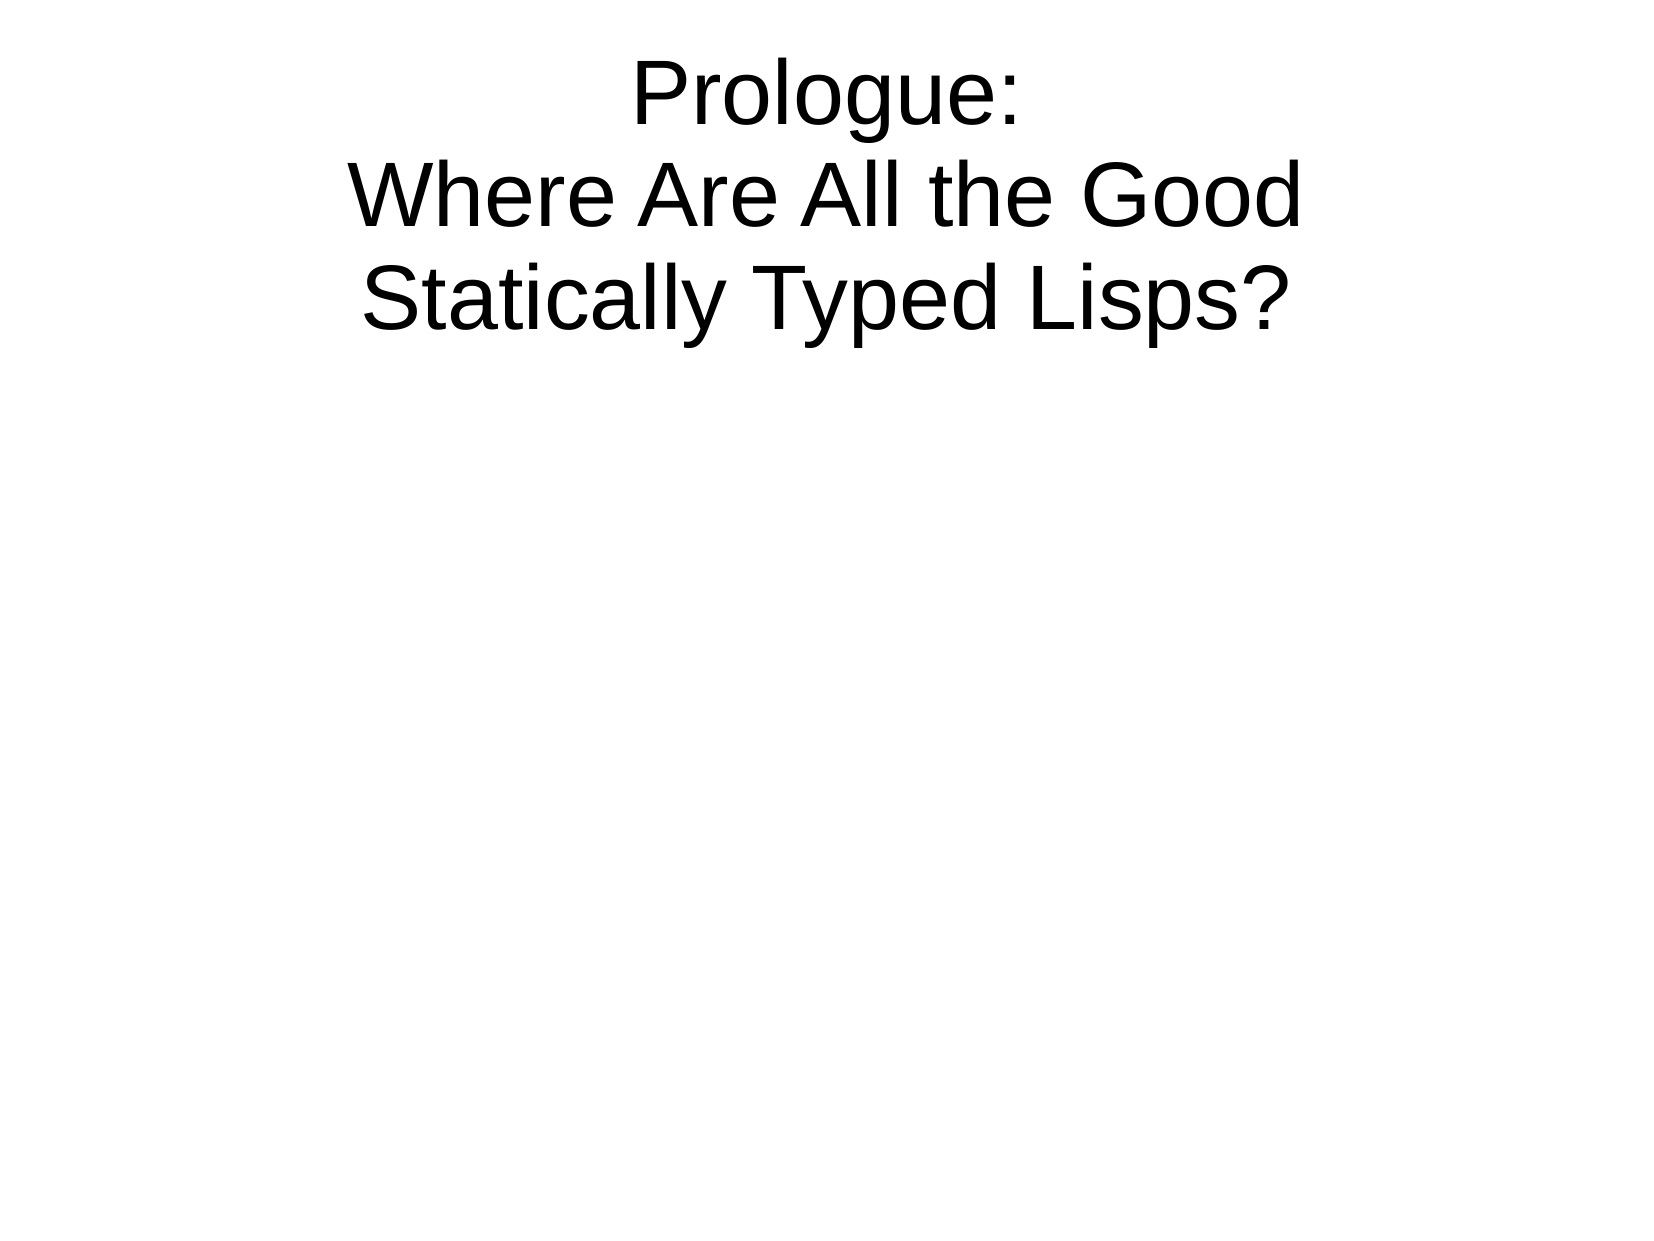

# Prologue: Where Are All the Good Statically Typed Lisps?